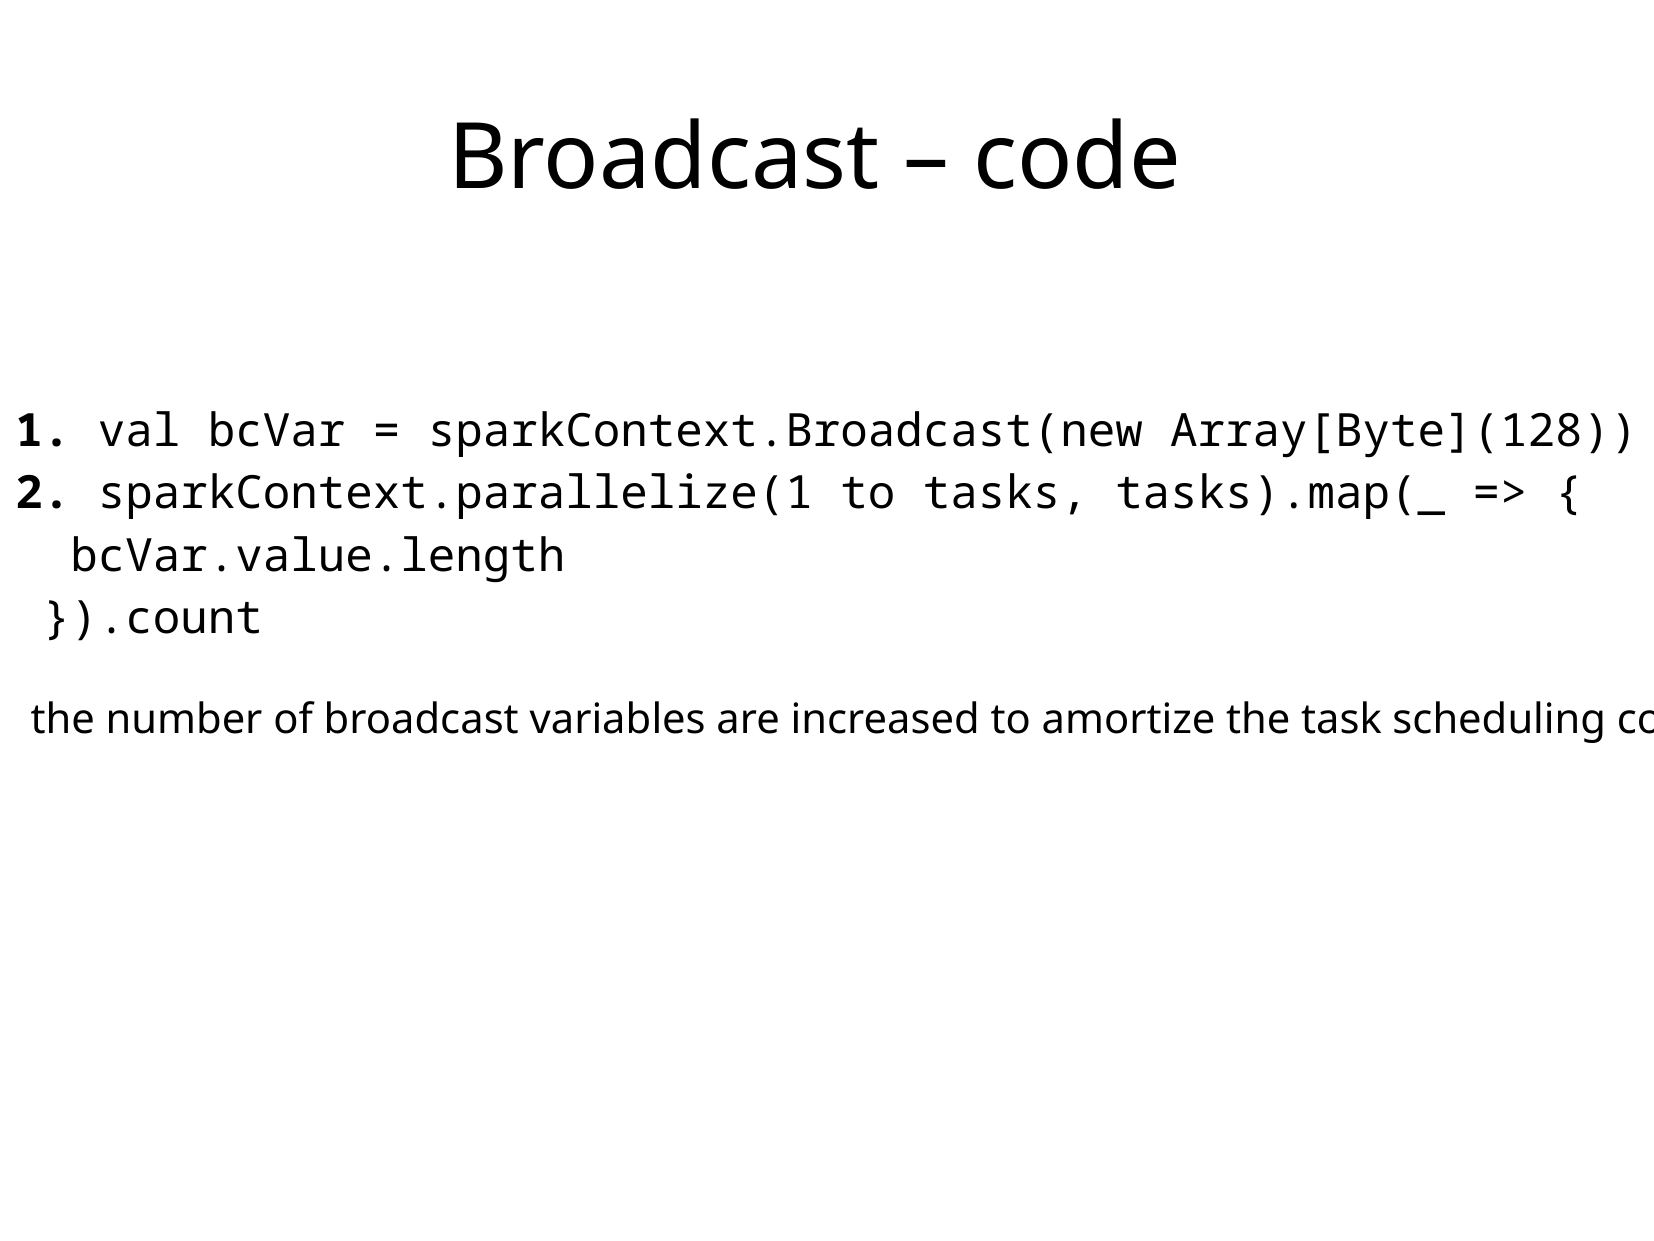

# Broadcast – code
1. val bcVar = sparkContext.Broadcast(new Array[Byte](128))
2. sparkContext.parallelize(1 to tasks, tasks).map(_ => {
 bcVar.value.length
 }).count
the number of broadcast variables are increased to amortize the task scheduling cost